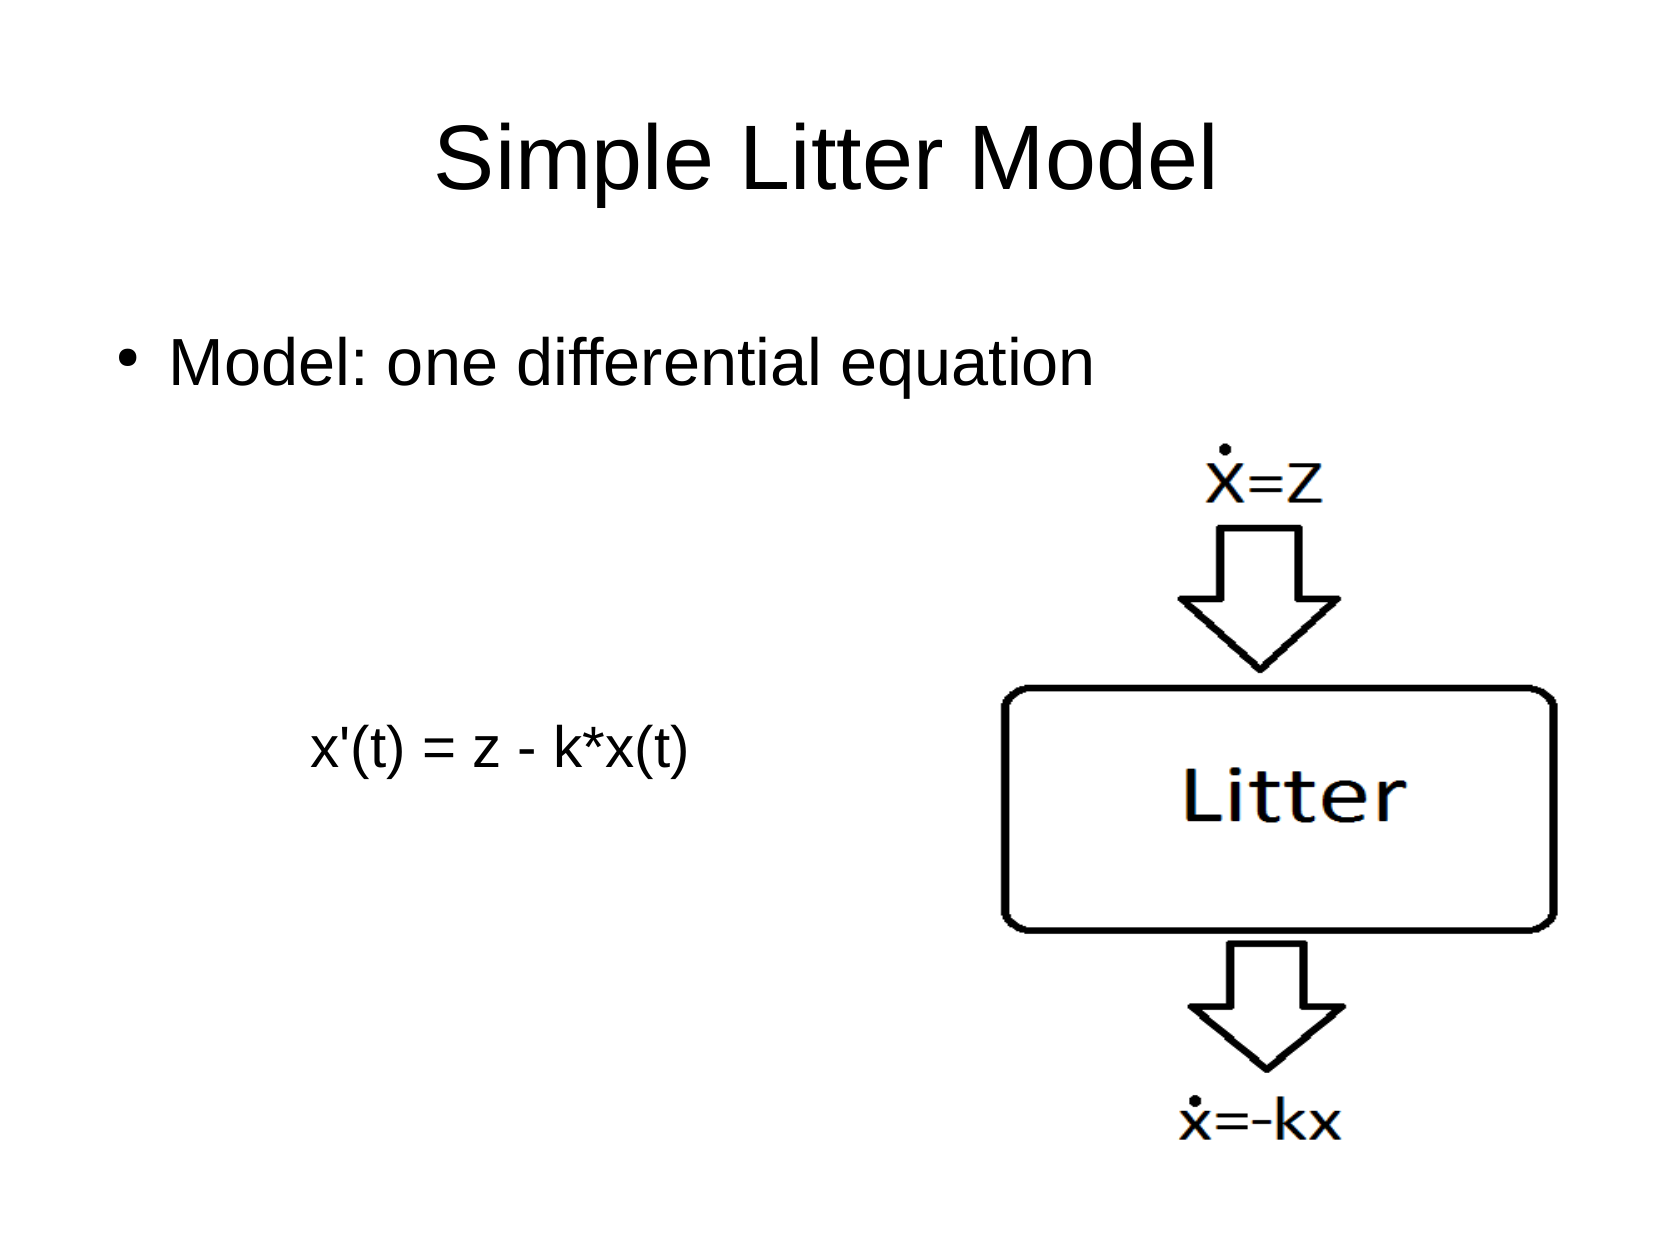

# Simple Litter Model
Model: one differential equation
x'(t) = z - k*x(t)